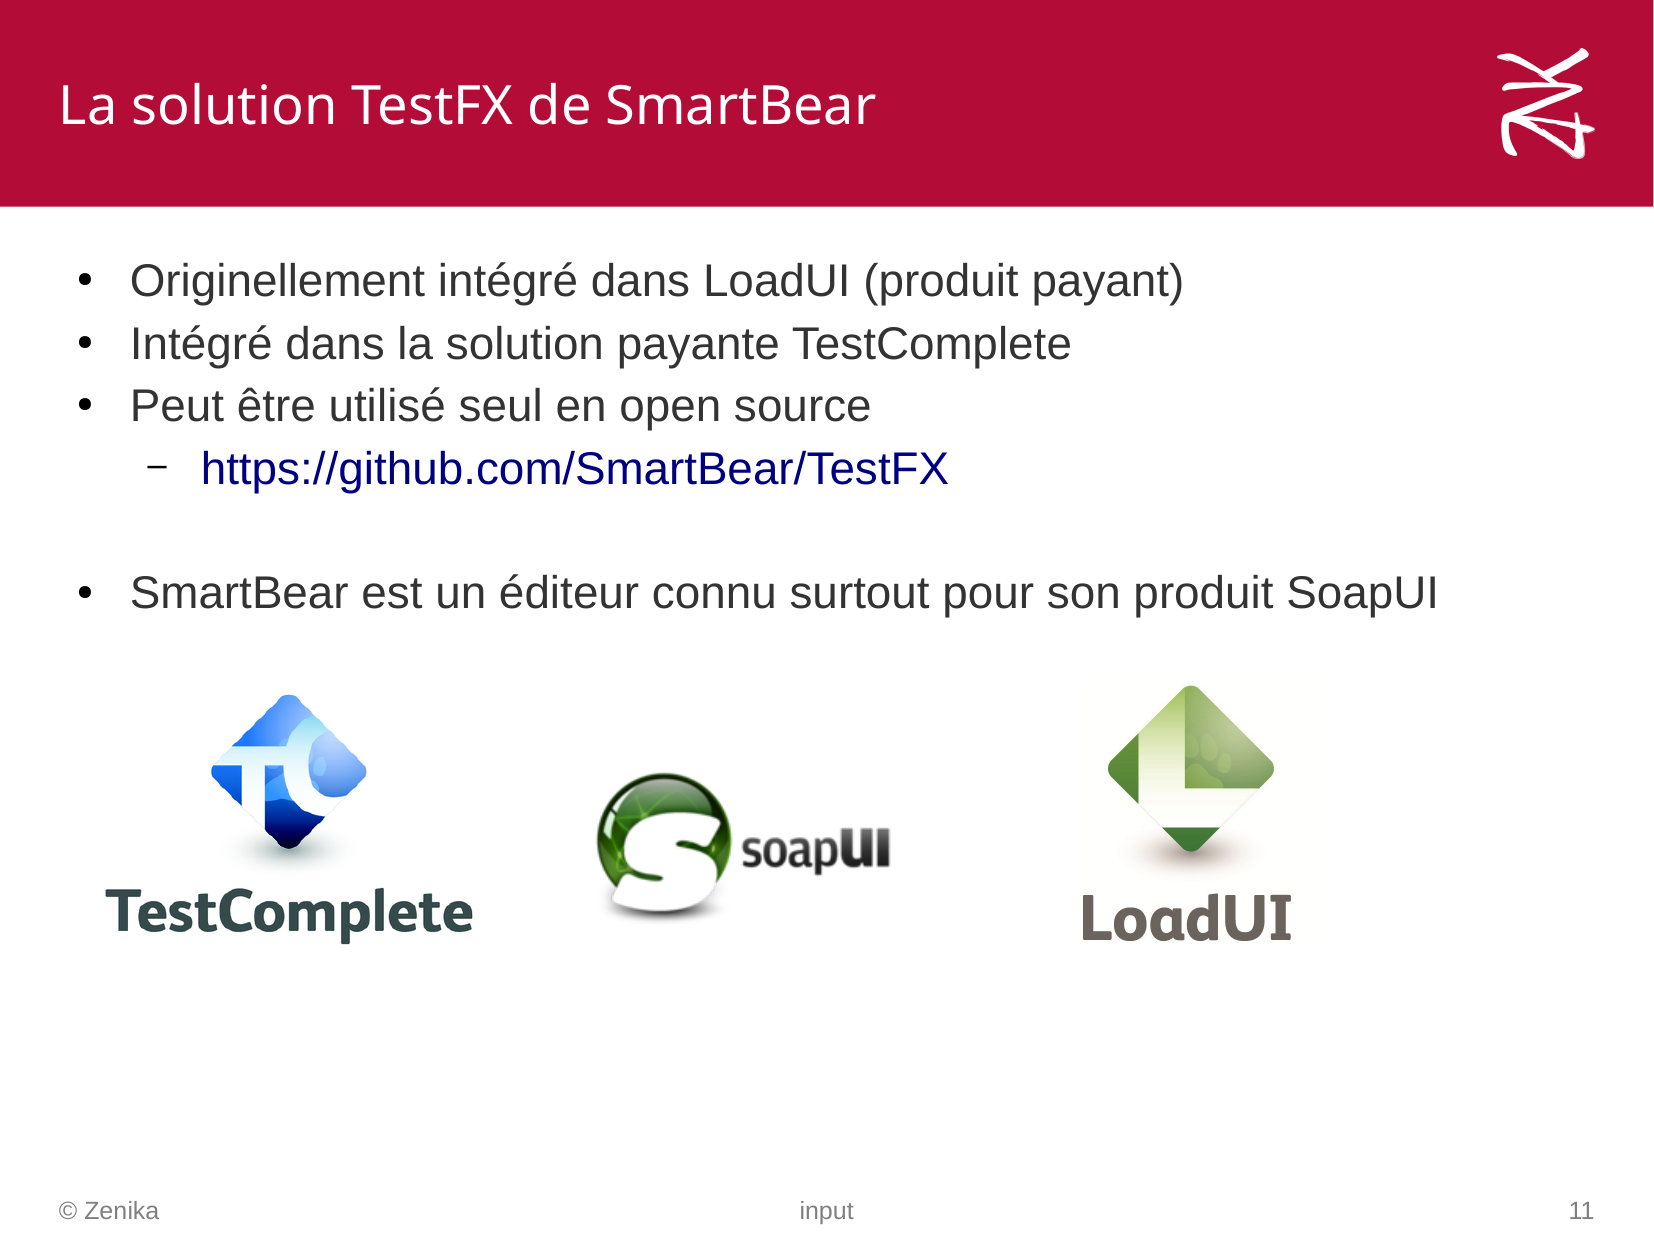

# La solution TestFX de SmartBear
Originellement intégré dans LoadUI (produit payant)
Intégré dans la solution payante TestComplete
Peut être utilisé seul en open source
https://github.com/SmartBear/TestFX
SmartBear est un éditeur connu surtout pour son produit SoapUI